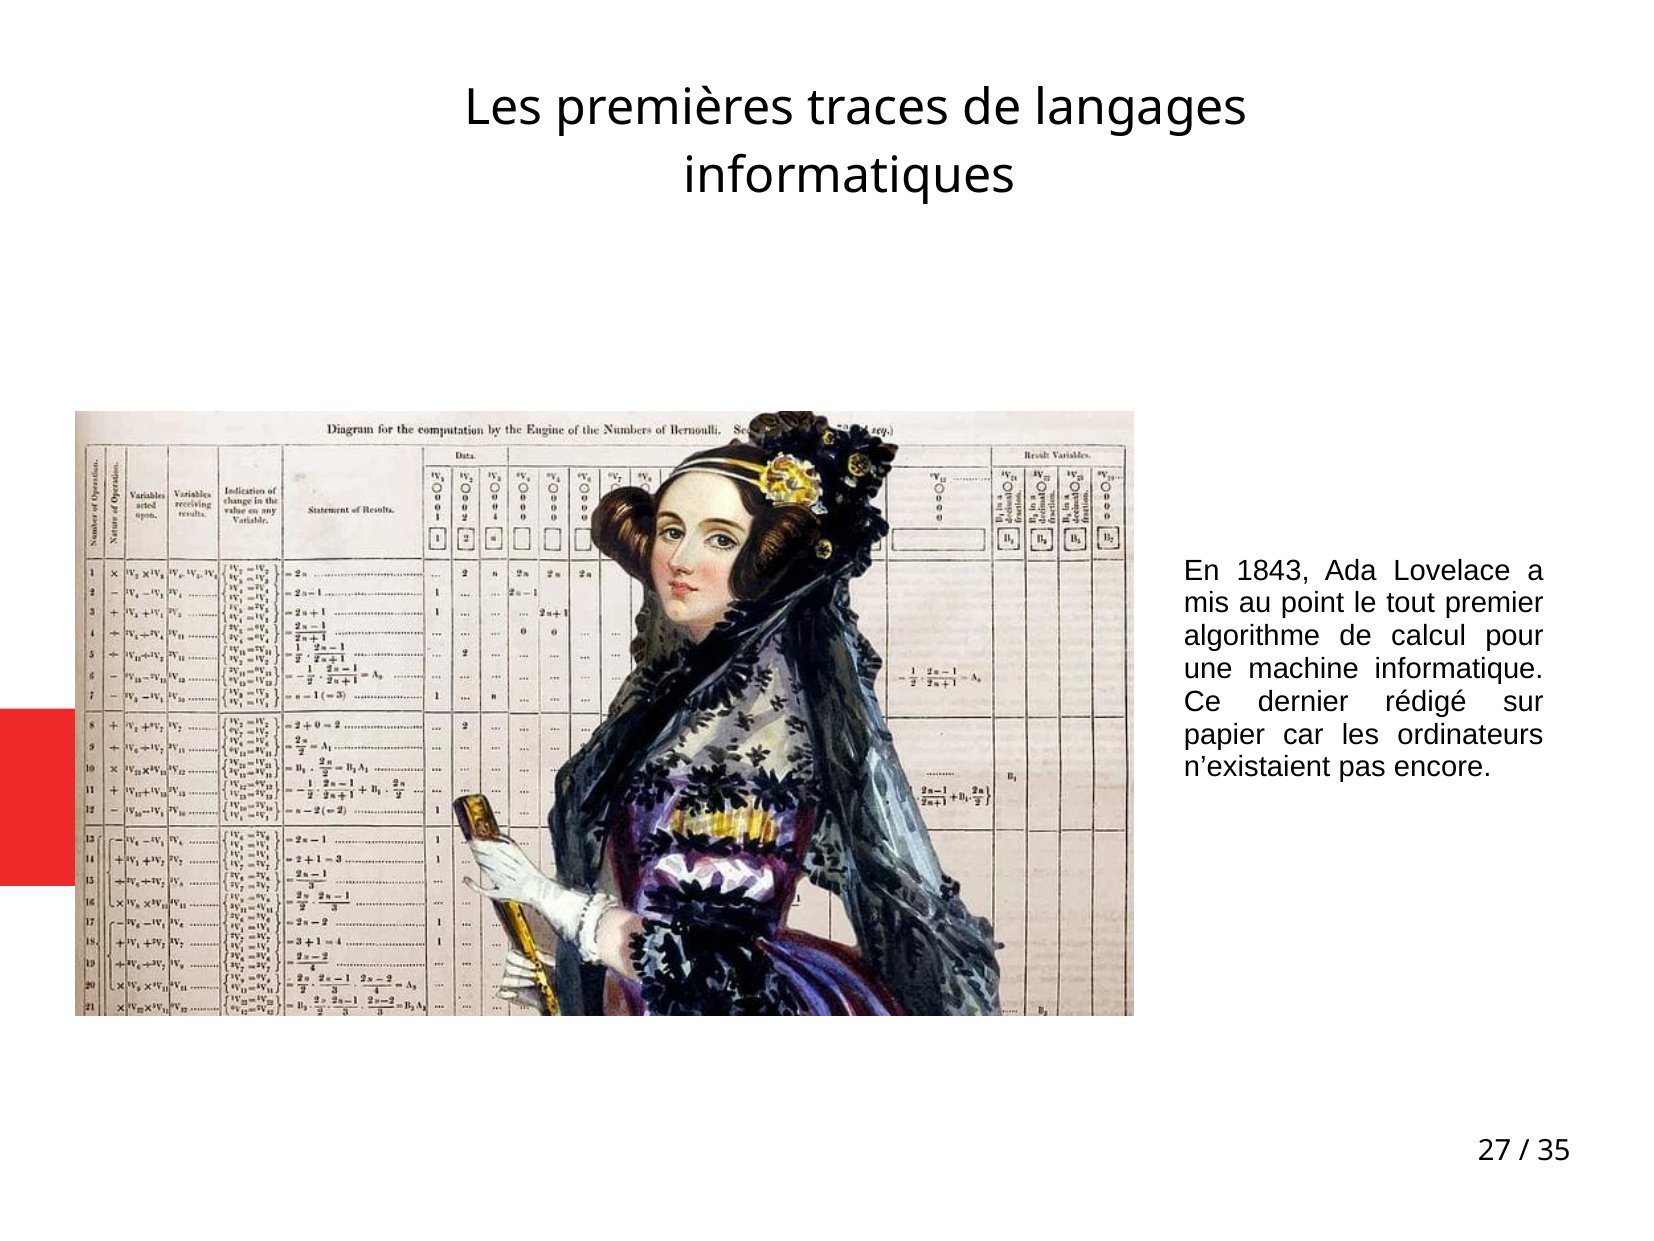

# Les premières traces de langages informatiques
En 1843, Ada Lovelace a mis au point le tout premier algorithme de calcul pour une machine informatique. Ce dernier rédigé sur papier car les ordinateurs n’existaient pas encore.
27